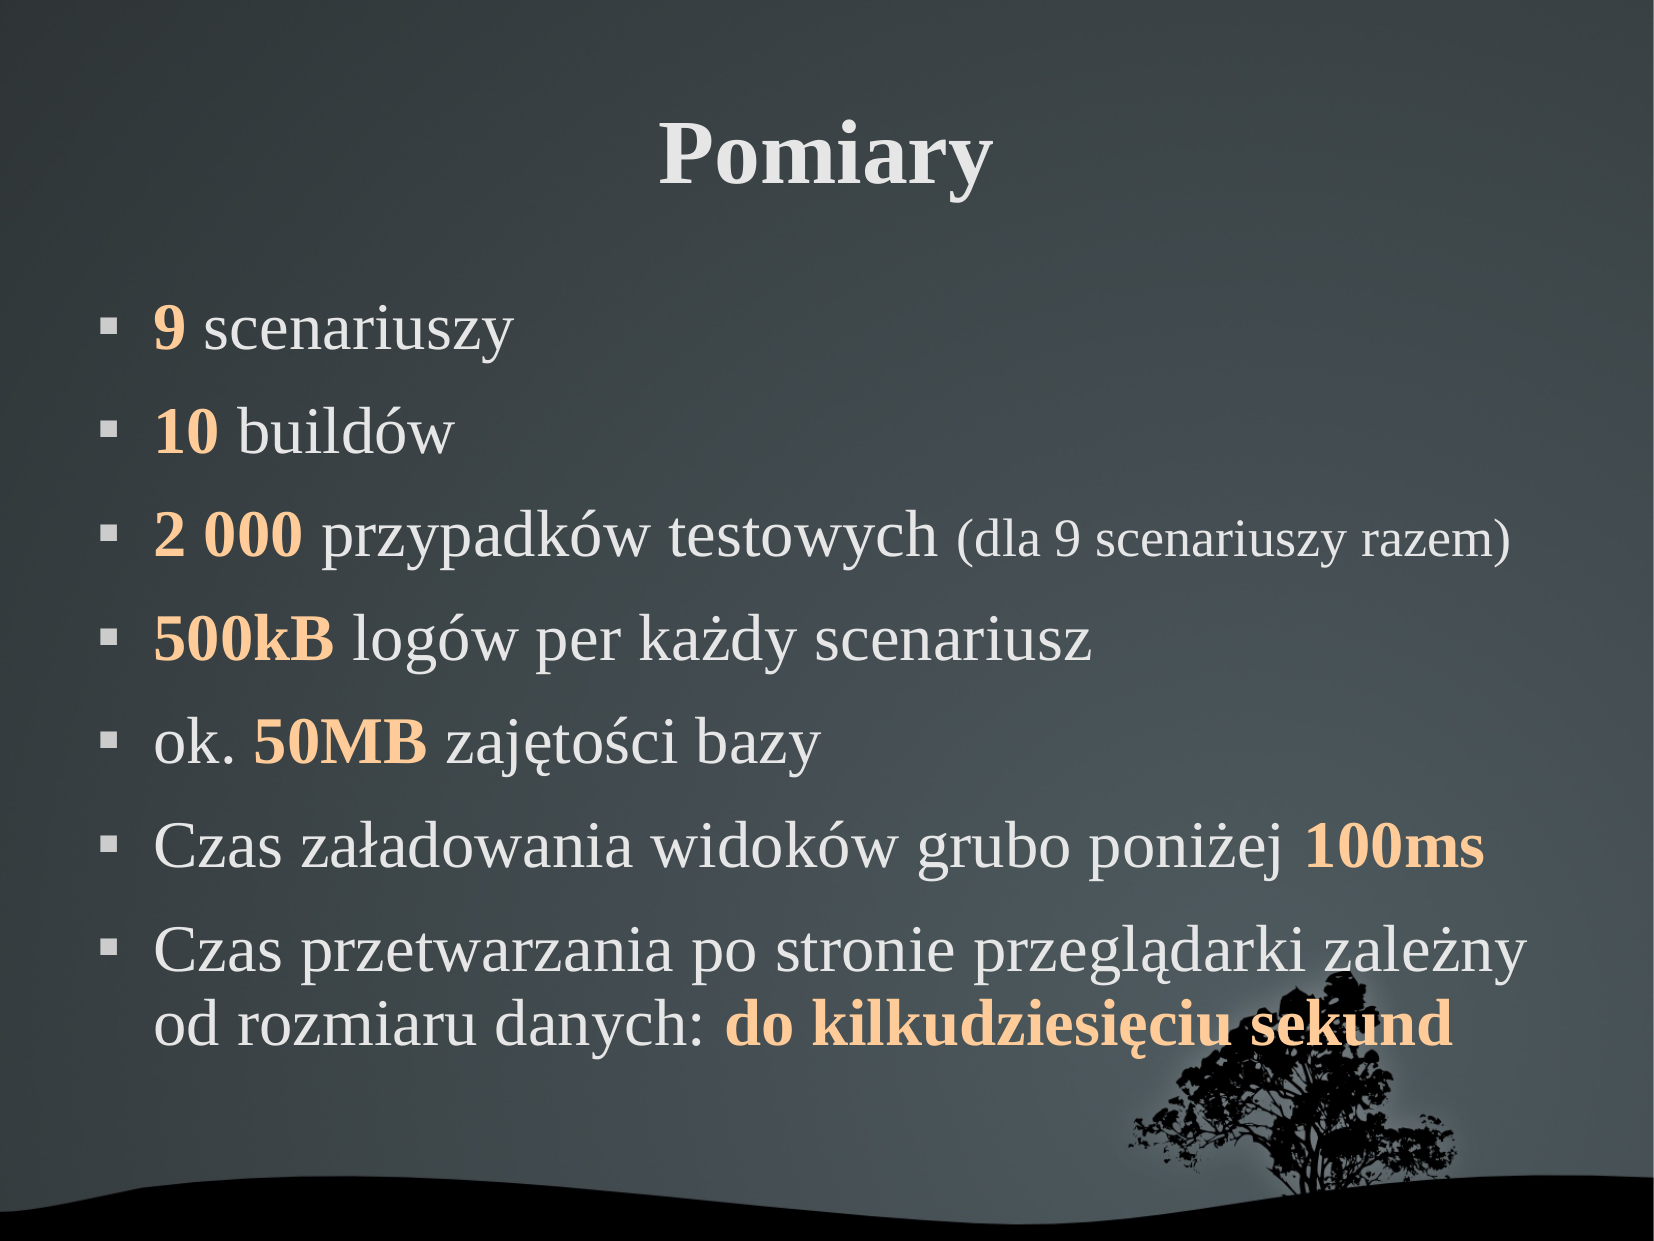

# Pomiary
9 scenariuszy
10 buildów
2 000 przypadków testowych (dla 9 scenariuszy razem)
500kB logów per każdy scenariusz
ok. 50MB zajętości bazy
Czas załadowania widoków grubo poniżej 100ms
Czas przetwarzania po stronie przeglądarki zależny od rozmiaru danych: do kilkudziesięciu sekund